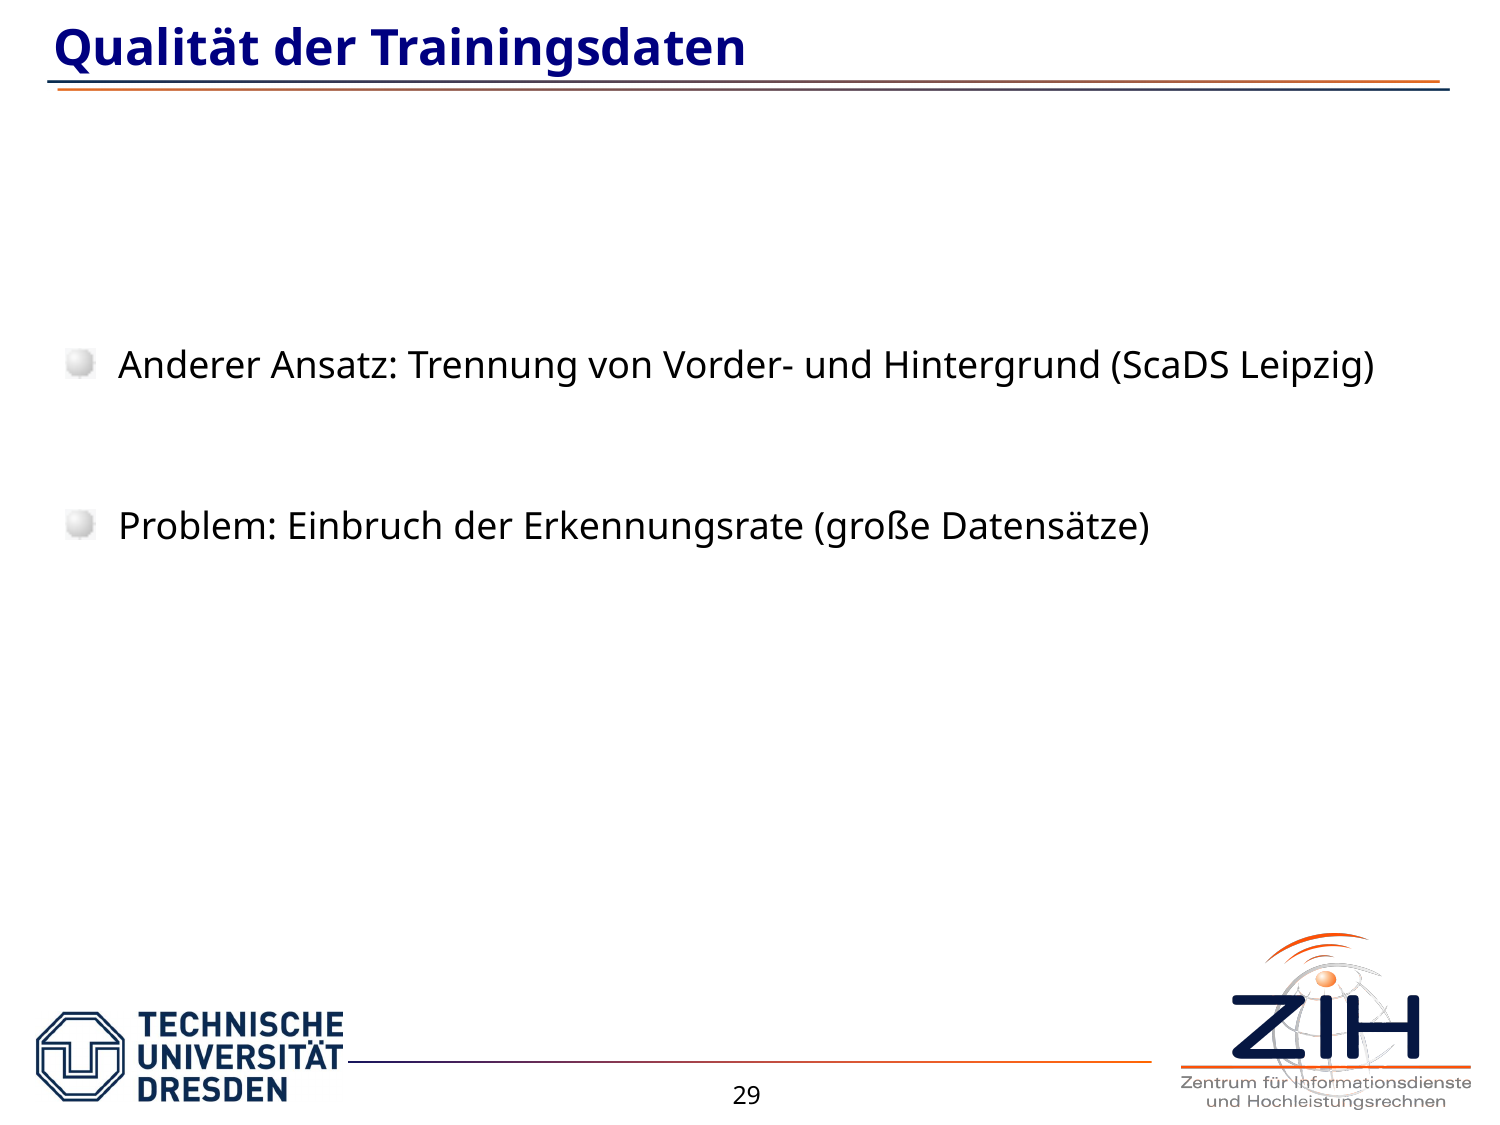

# Qualität der Trainingsdaten
Anderer Ansatz: Trennung von Vorder- und Hintergrund (ScaDS Leipzig)
Problem: Einbruch der Erkennungsrate (große Datensätze)
29